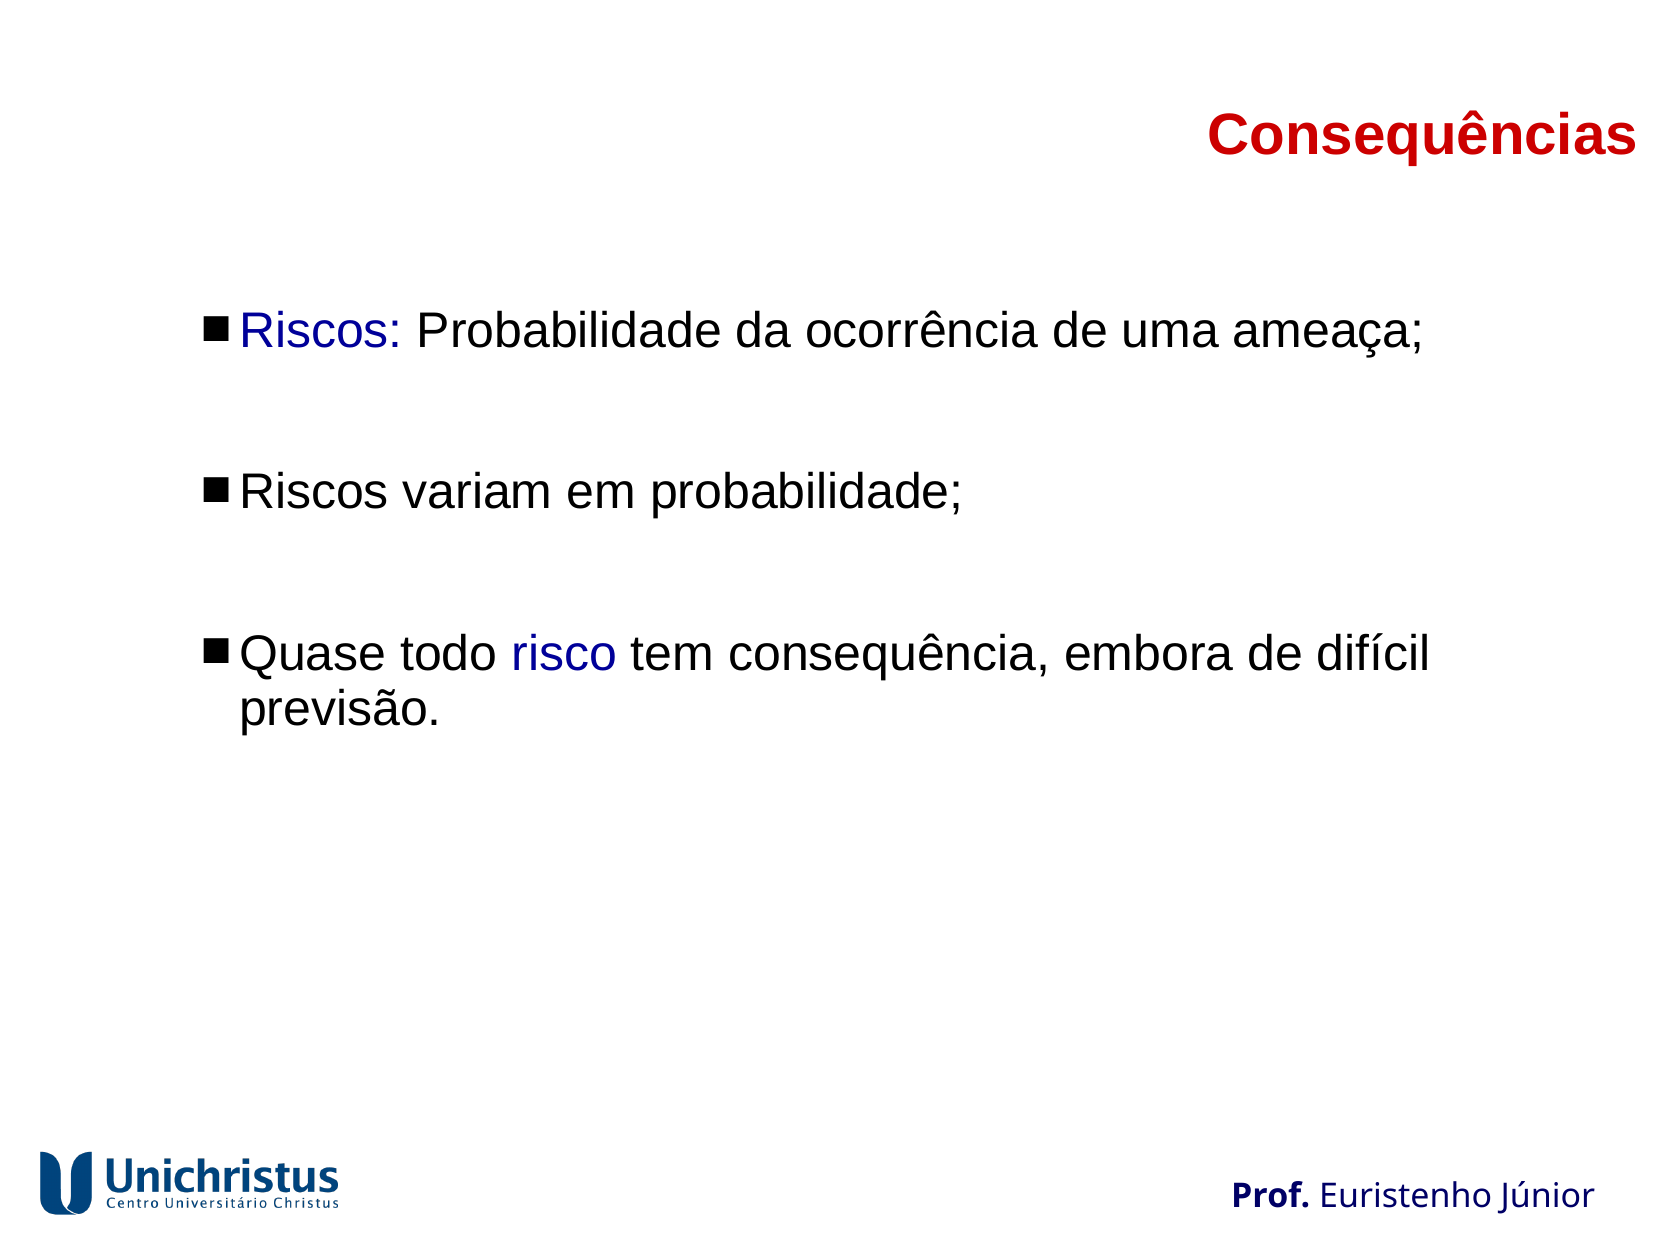

Consequências
Riscos: Probabilidade da ocorrência de uma ameaça;
Riscos variam em probabilidade;
Quase todo risco tem consequência, embora de difícil previsão.
Prof. Euristenho Júnior